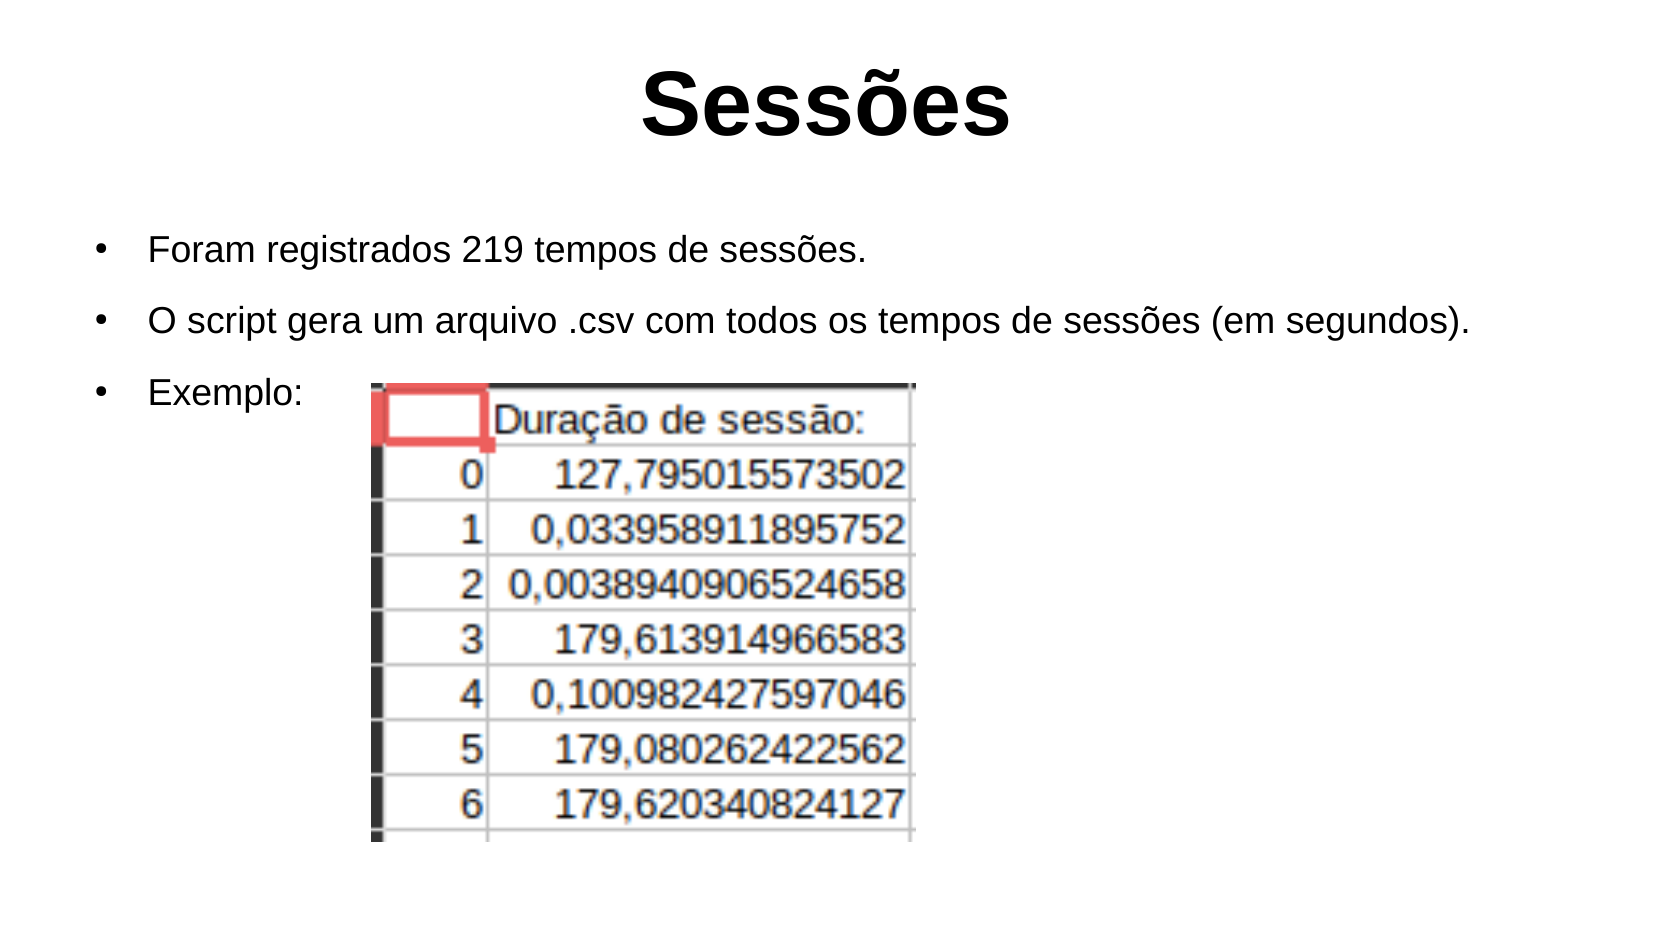

Sessões
# Foram registrados 219 tempos de sessões.
O script gera um arquivo .csv com todos os tempos de sessões (em segundos).
Exemplo: